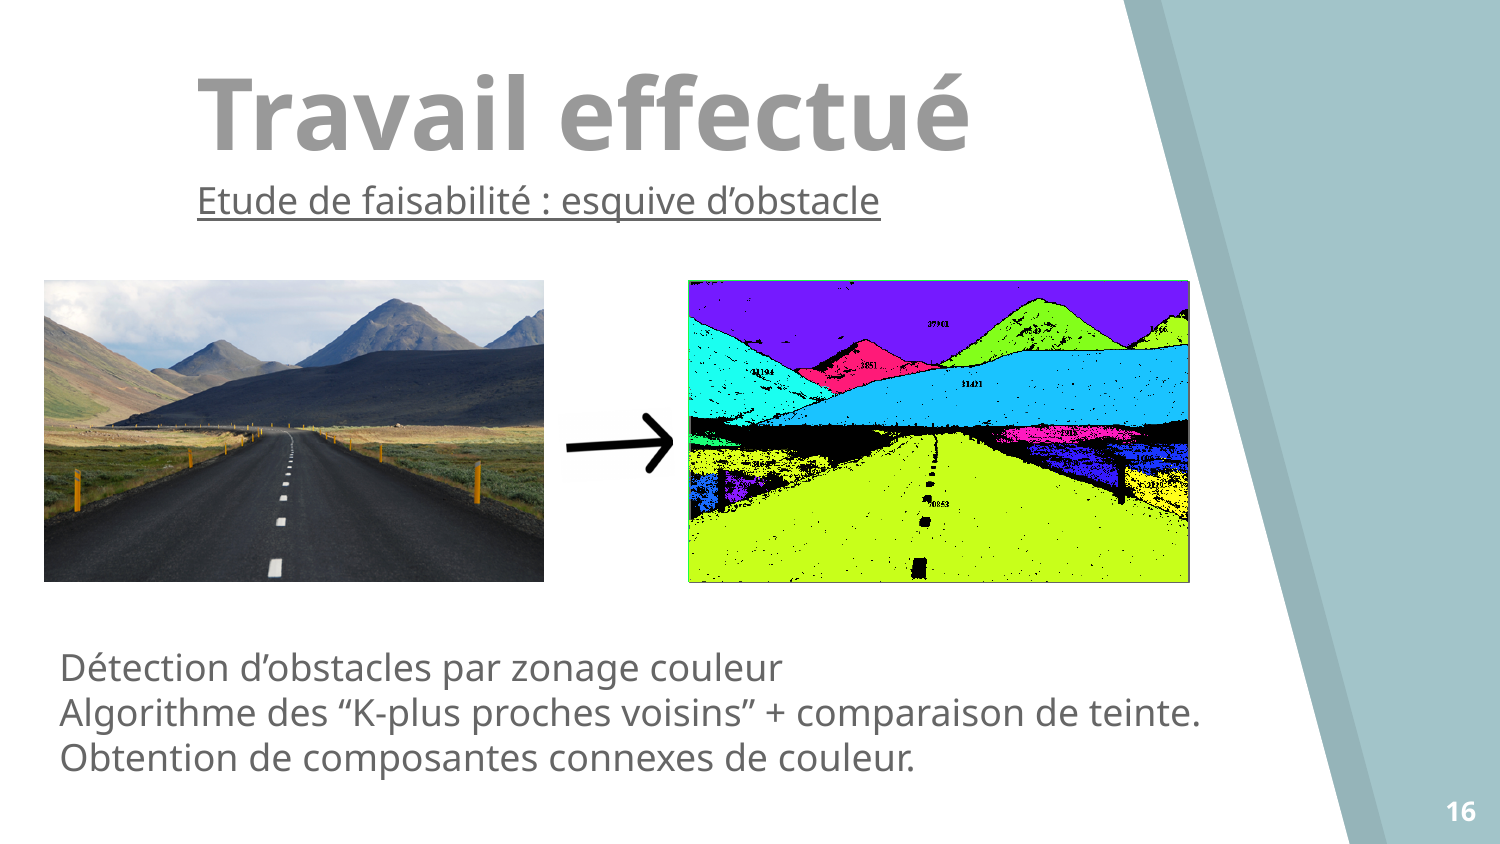

# Travail effectué
Etude de faisabilité : esquive d’obstacle
Détection d’obstacles par zonage couleur
Algorithme des “K-plus proches voisins” + comparaison de teinte. Obtention de composantes connexes de couleur.
16